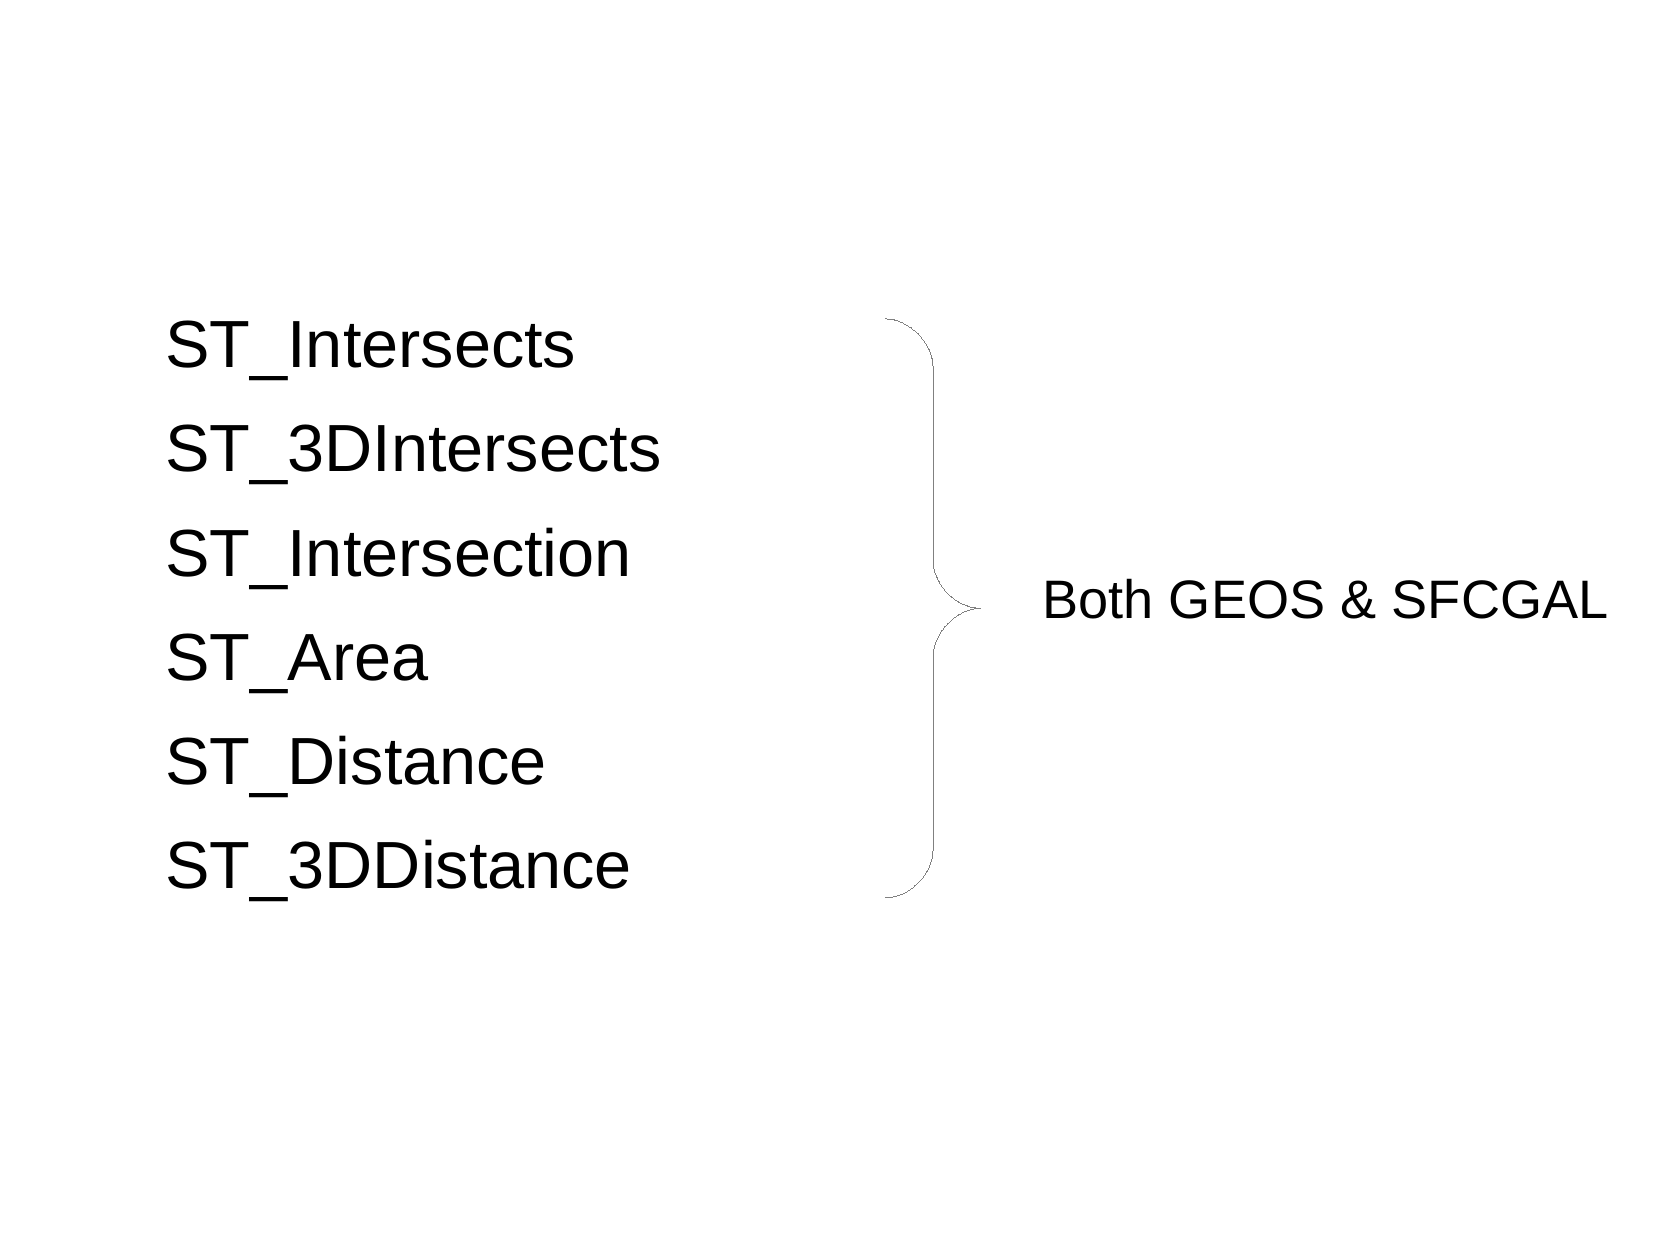

# ST_Intersects
ST_3DIntersects
ST_Intersection
ST_Area
ST_Distance
ST_3DDistance
Both GEOS & SFCGAL